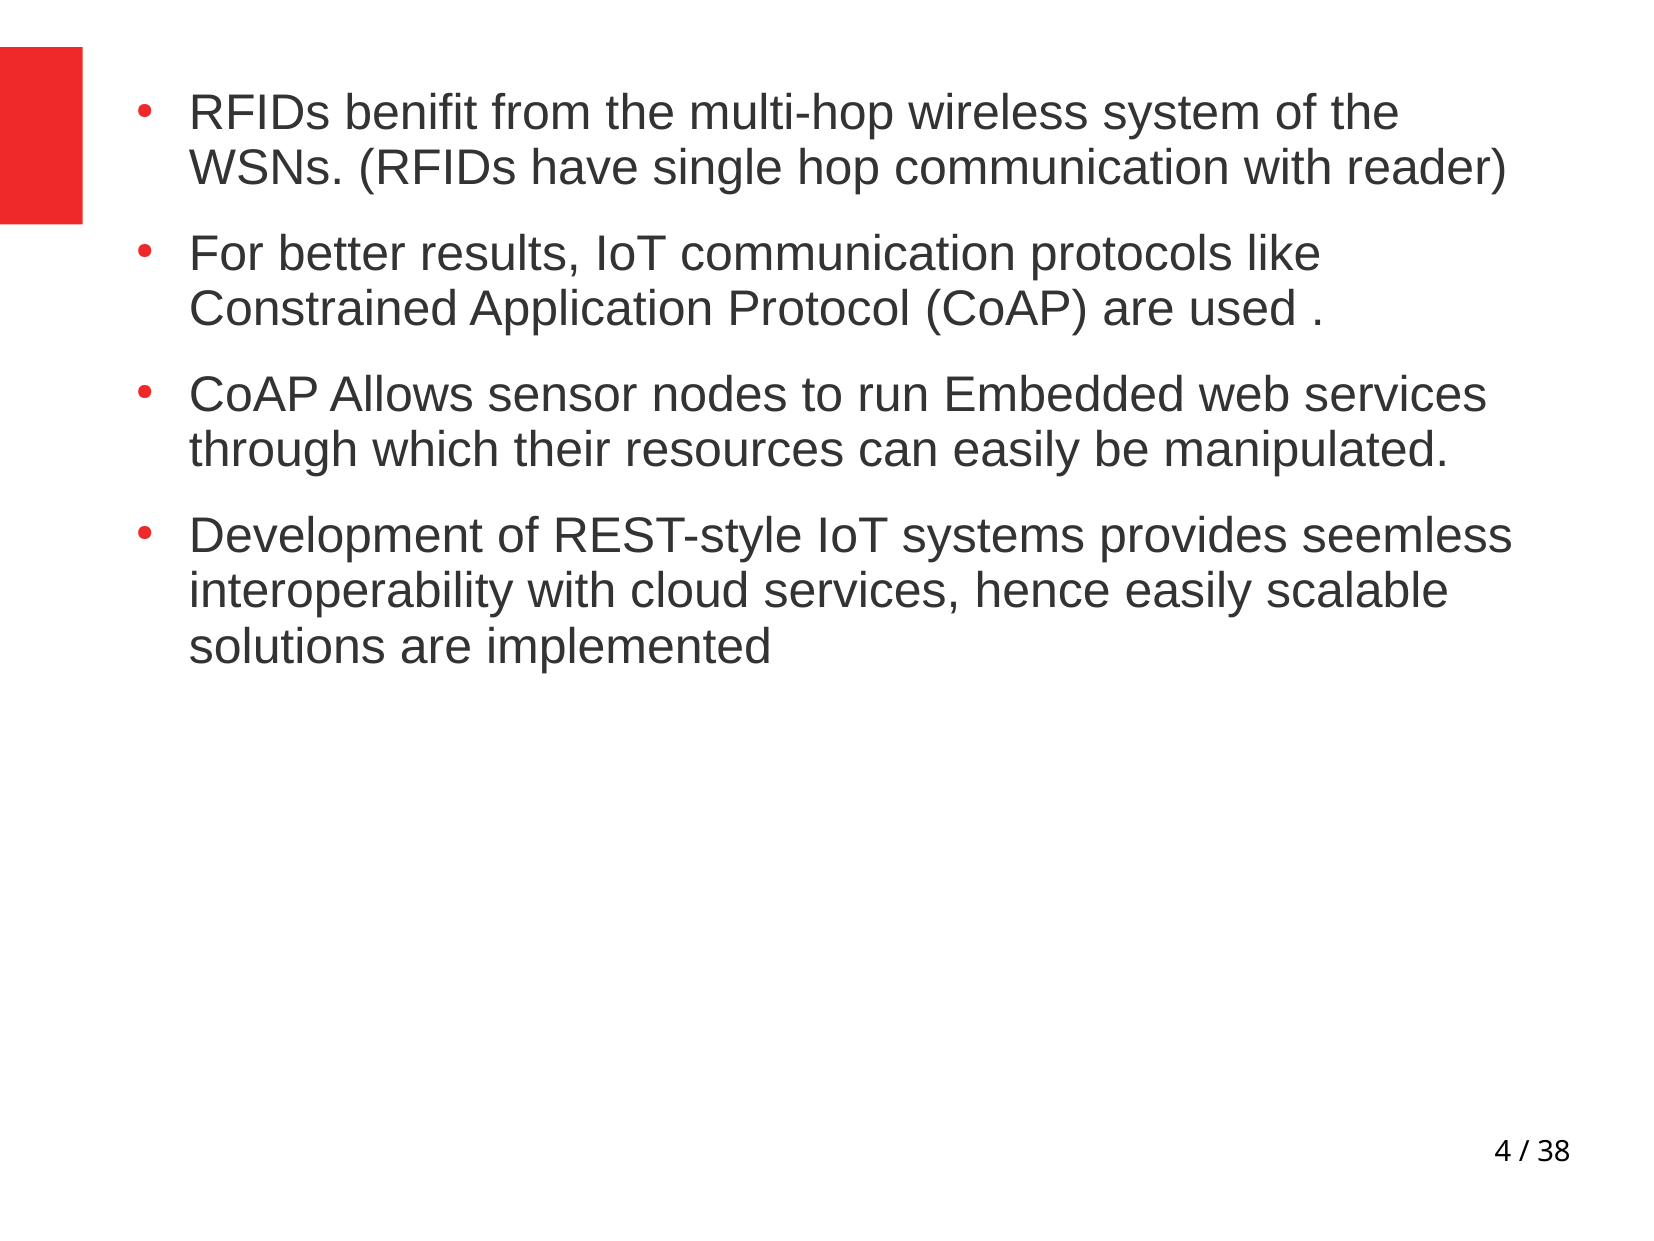

# RFIDs benifit from the multi-hop wireless system of the WSNs. (RFIDs have single hop communication with reader)
For better results, IoT communication protocols like Constrained Application Protocol (CoAP) are used .
CoAP Allows sensor nodes to run Embedded web services through which their resources can easily be manipulated.
Development of REST-style IoT systems provides seemless interoperability with cloud services, hence easily scalable solutions are implemented
4